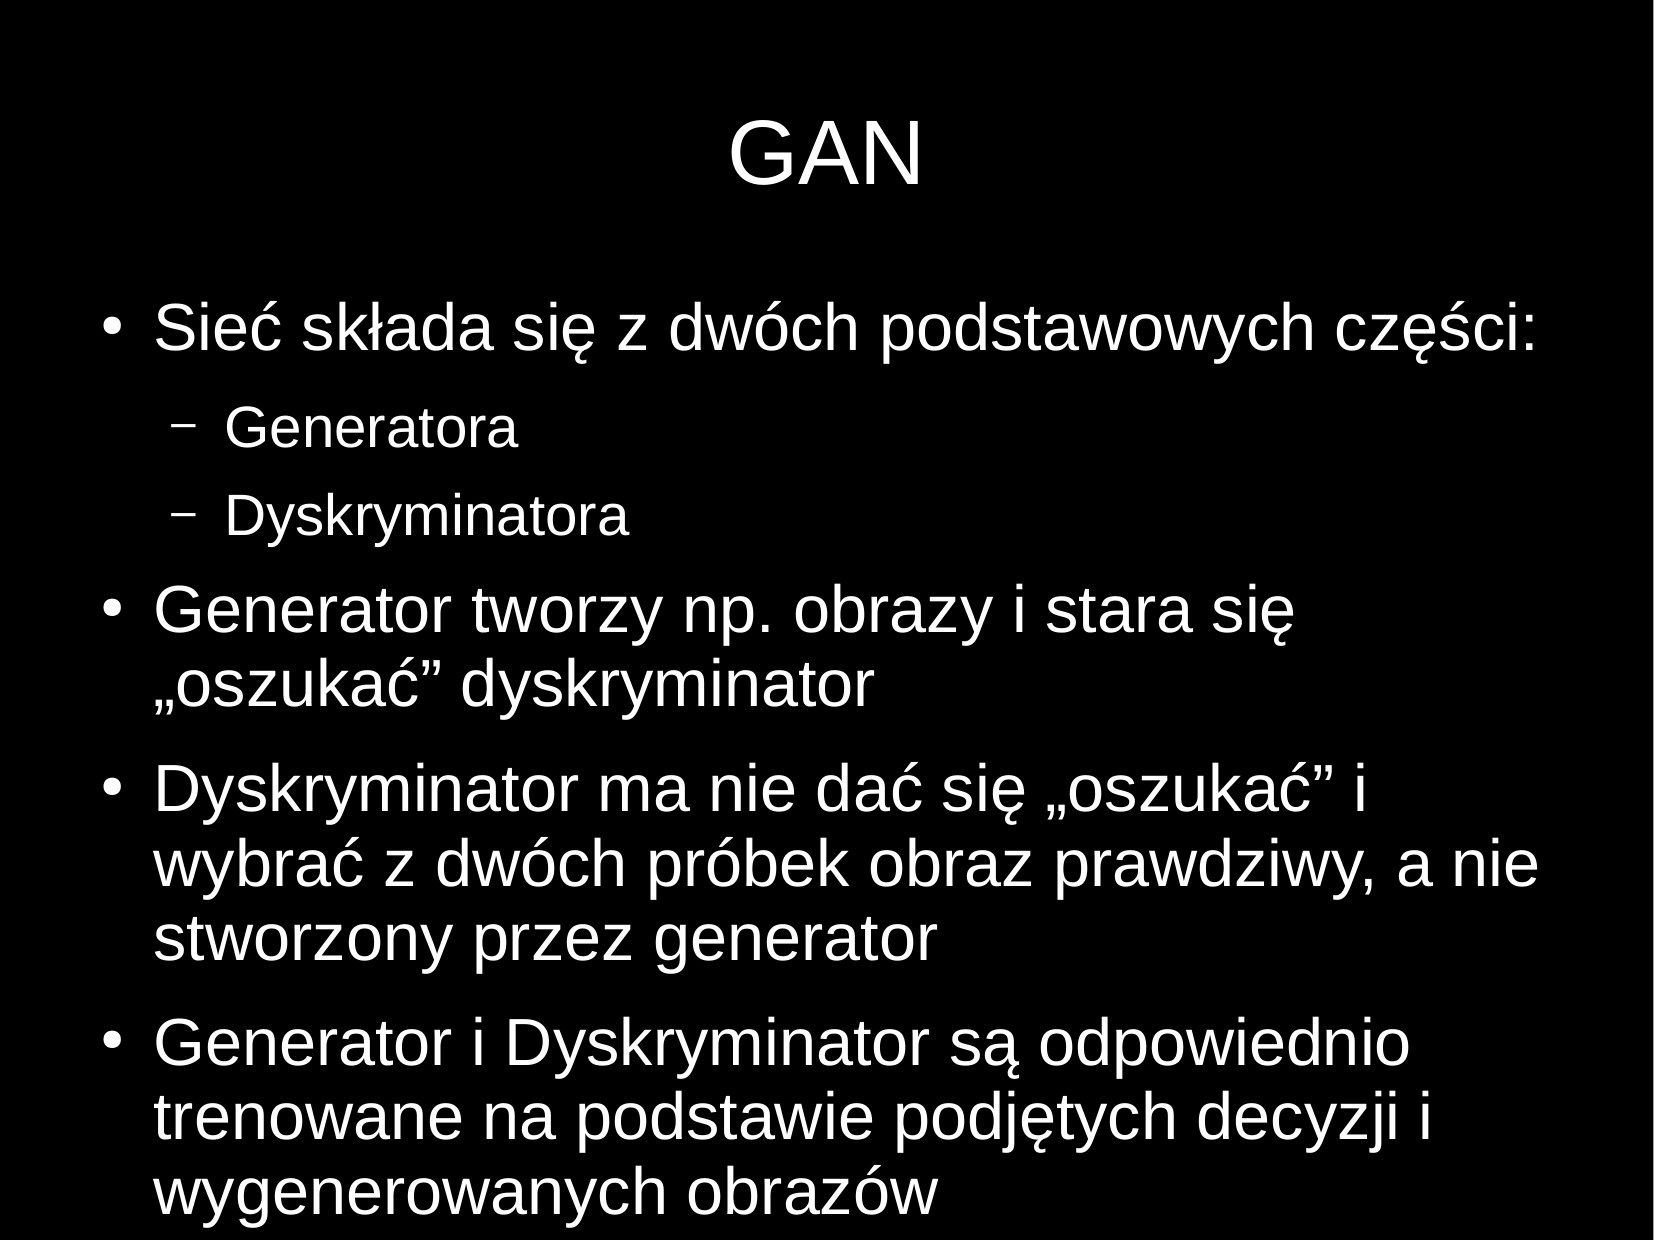

# GAN
Sieć składa się z dwóch podstawowych części:
Generatora
Dyskryminatora
Generator tworzy np. obrazy i stara się „oszukać” dyskryminator
Dyskryminator ma nie dać się „oszukać” i wybrać z dwóch próbek obraz prawdziwy, a nie stworzony przez generator
Generator i Dyskryminator są odpowiednio trenowane na podstawie podjętych decyzji i wygenerowanych obrazów